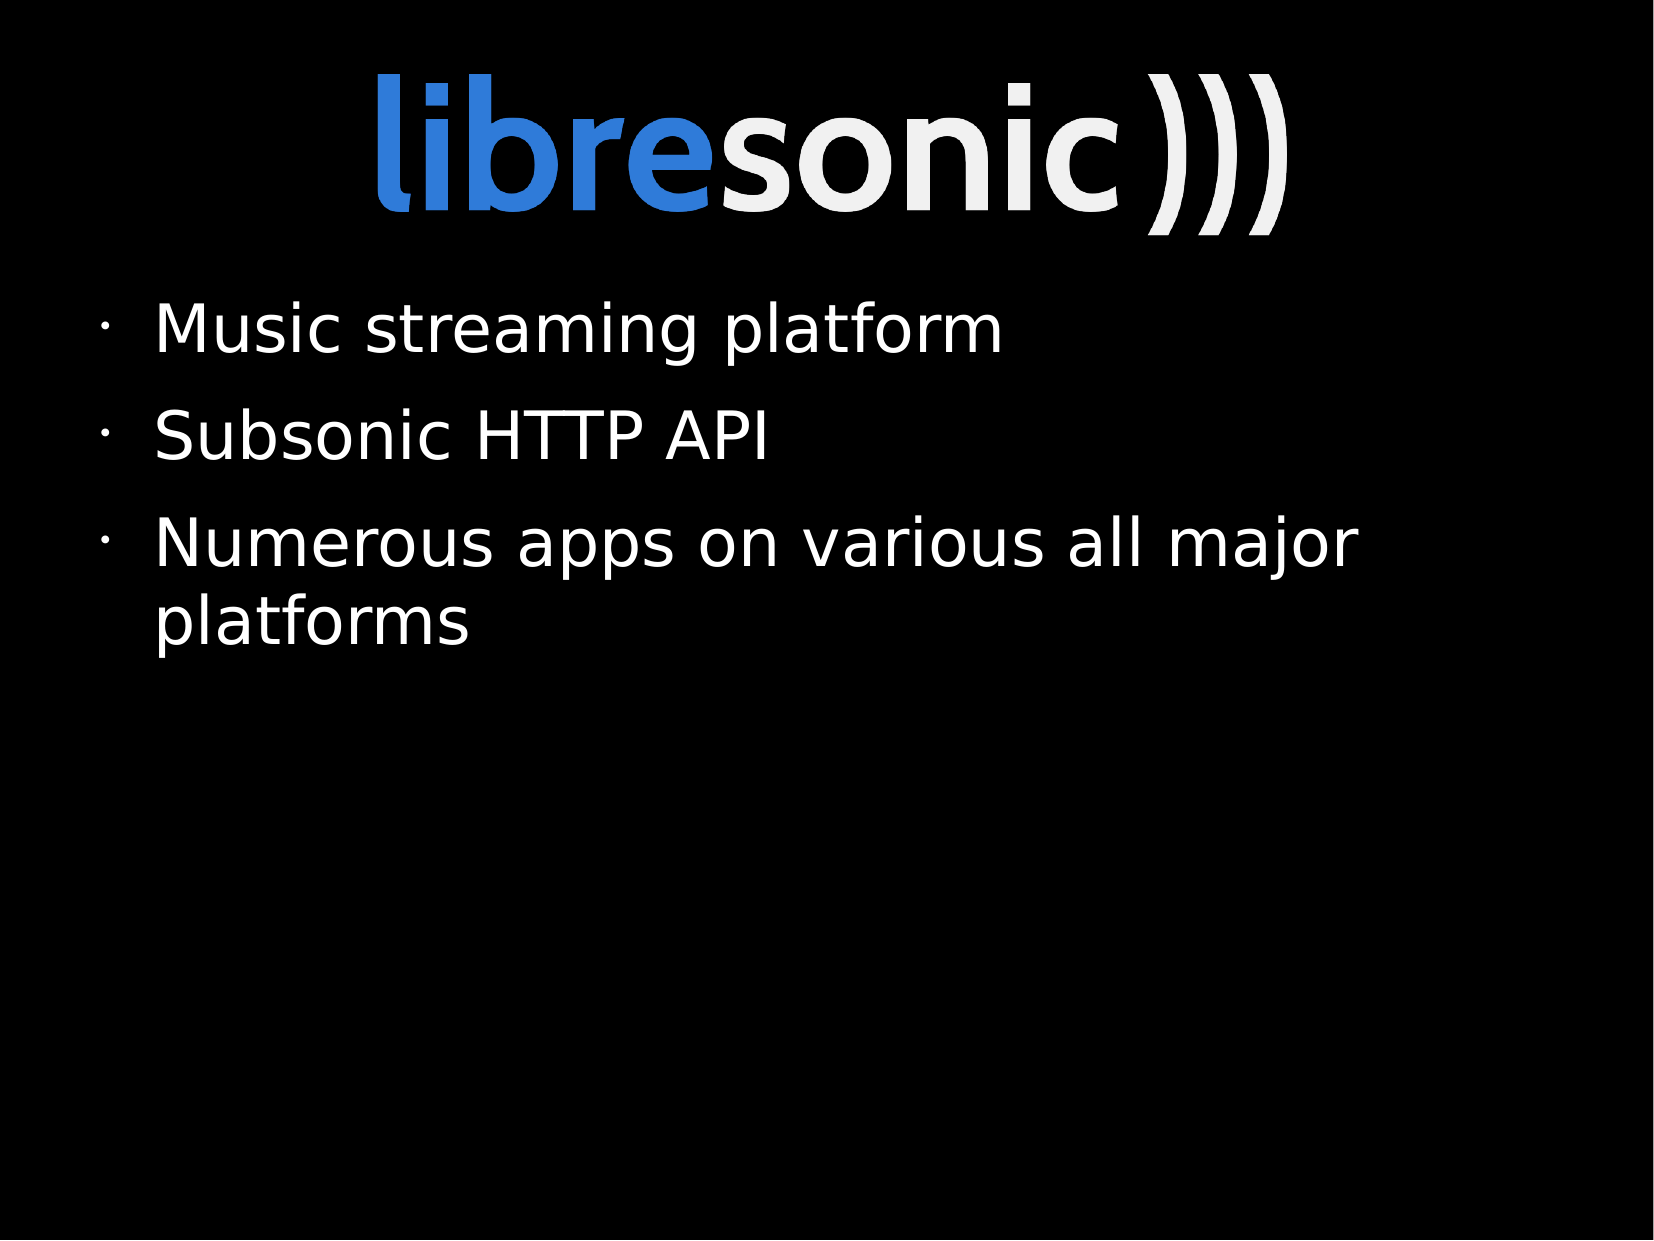

# Music streaming platform
Subsonic HTTP API
Numerous apps on various all major platforms